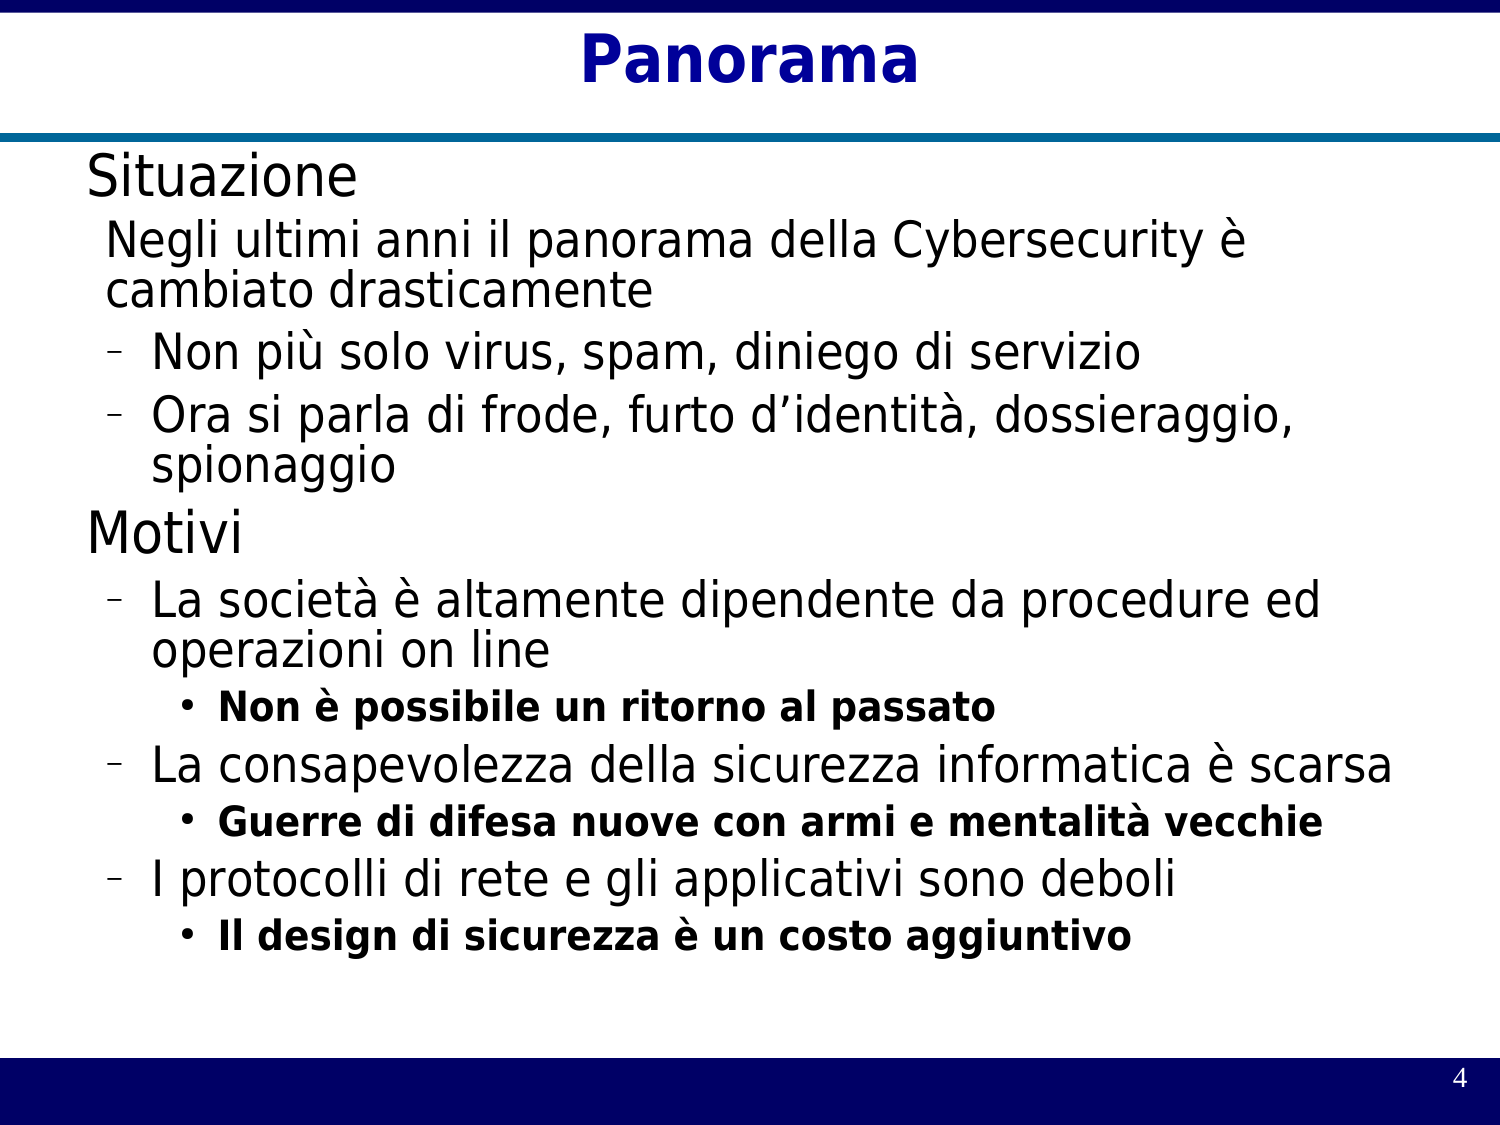

# Panorama
Situazione
Negli ultimi anni il panorama della Cybersecurity è cambiato drasticamente
Non più solo virus, spam, diniego di servizio
Ora si parla di frode, furto d’identità, dossieraggio, spionaggio
Motivi
La società è altamente dipendente da procedure ed operazioni on line
Non è possibile un ritorno al passato
La consapevolezza della sicurezza informatica è scarsa
Guerre di difesa nuove con armi e mentalità vecchie
I protocolli di rete e gli applicativi sono deboli
Il design di sicurezza è un costo aggiuntivo